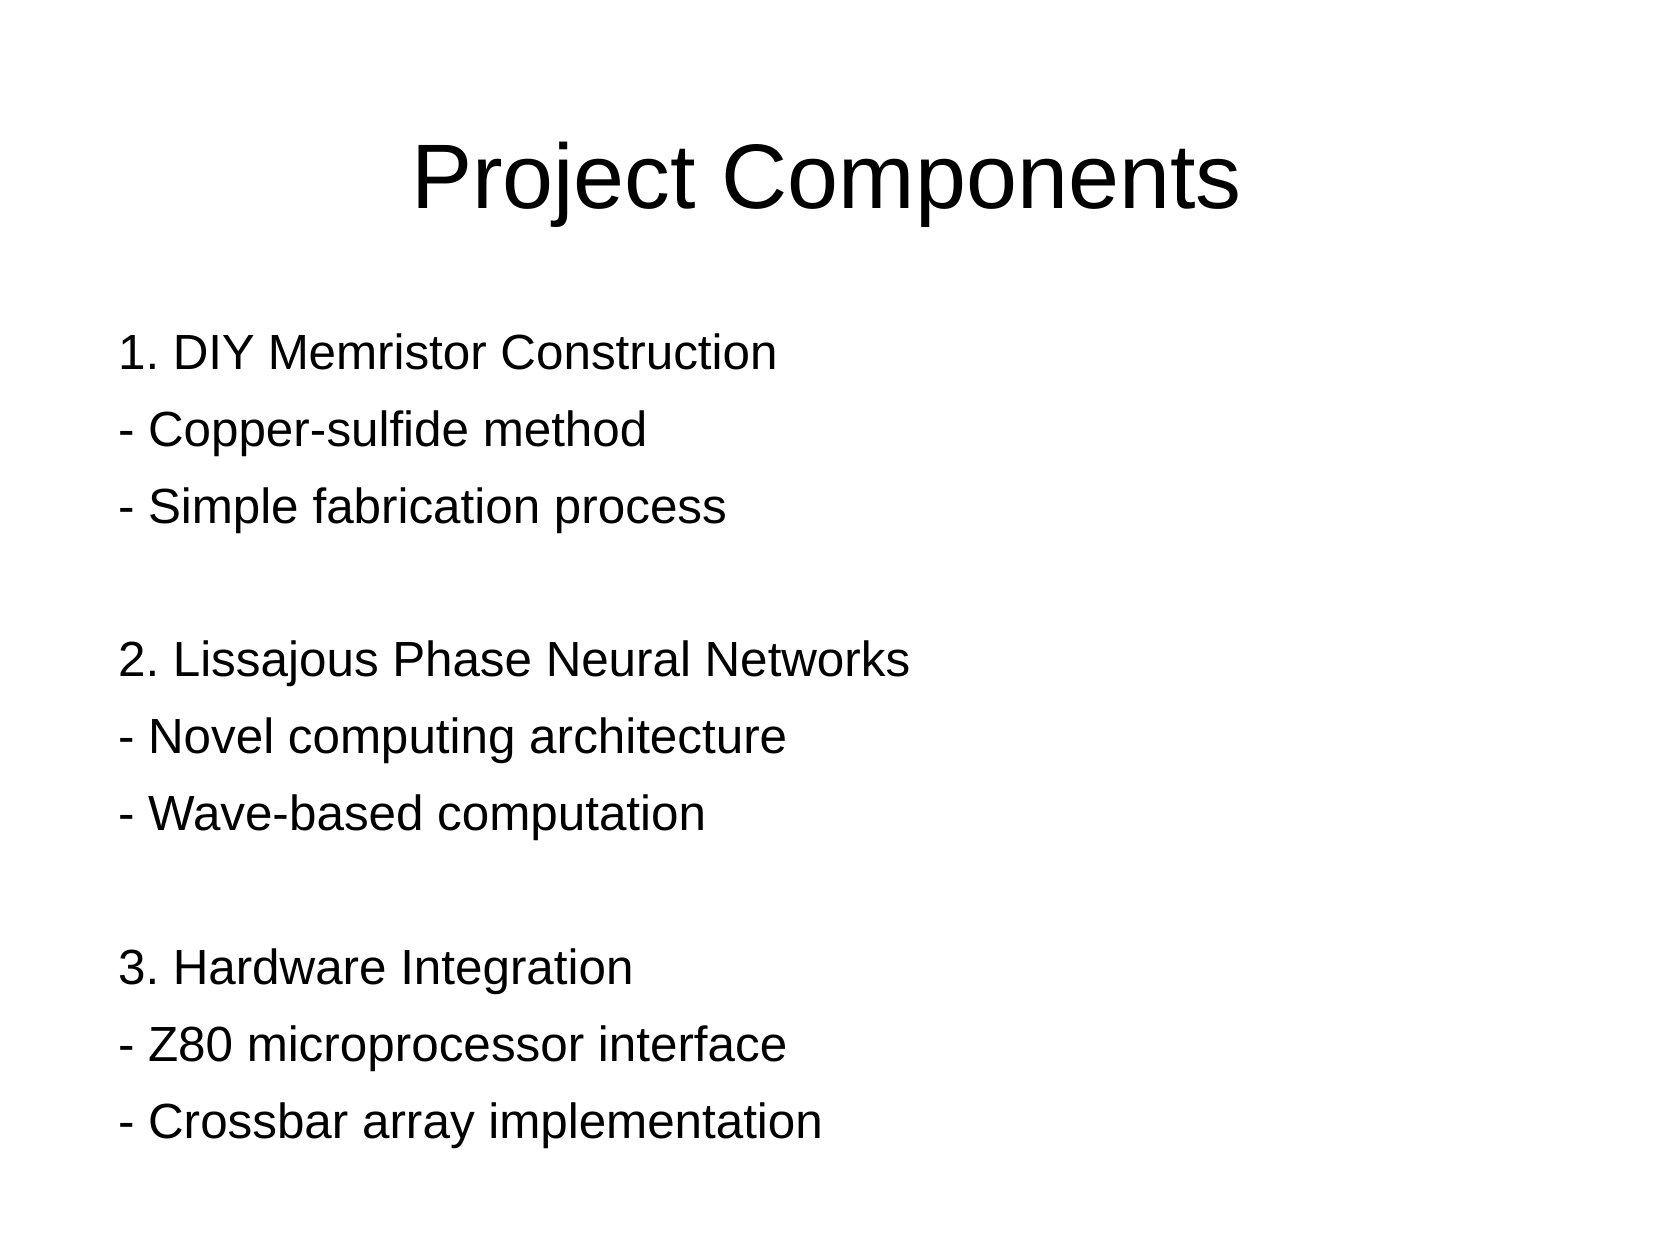

# Project Components
1. DIY Memristor Construction
- Copper-sulfide method
- Simple fabrication process
2. Lissajous Phase Neural Networks
- Novel computing architecture
- Wave-based computation
3. Hardware Integration
- Z80 microprocessor interface
- Crossbar array implementation